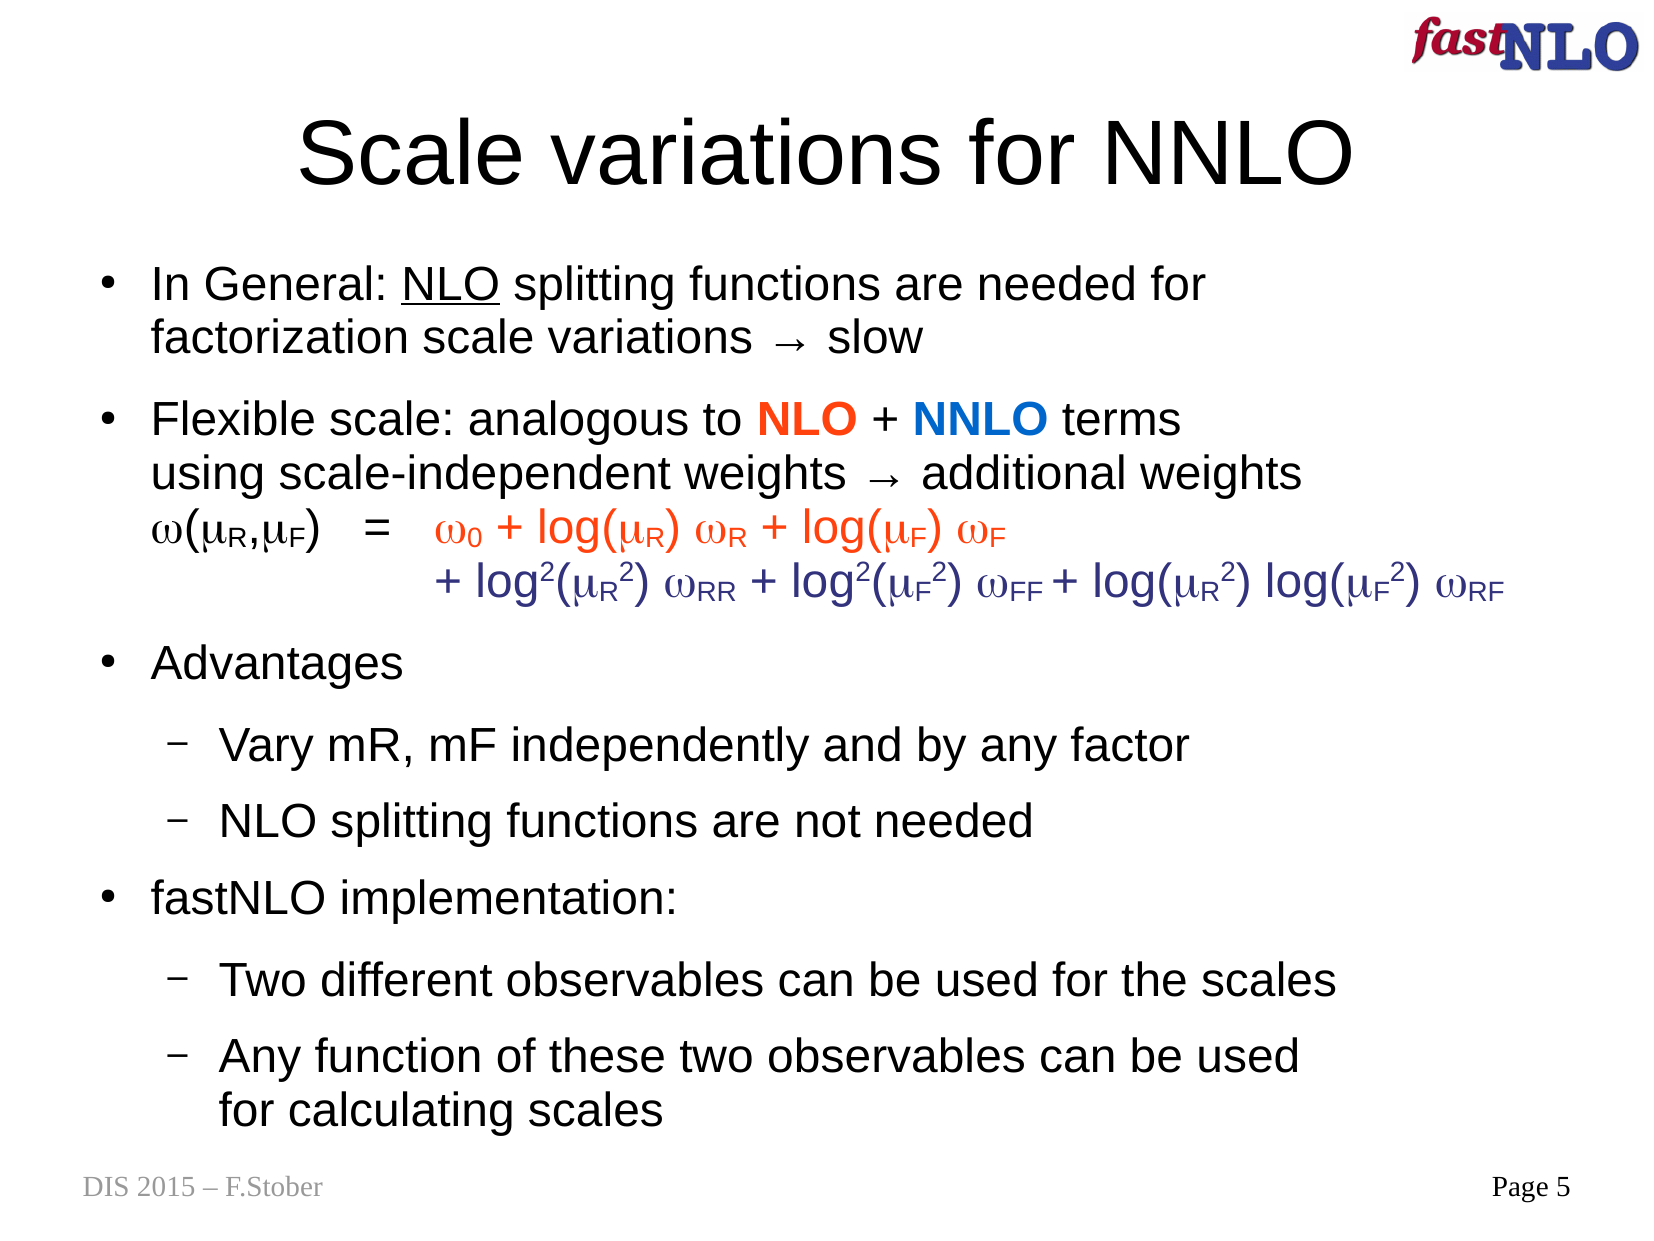

# Scale variations for NNLO
In General: NLO splitting functions are needed for
factorization scale variations → slow
Flexible scale: analogous to NLO + NNLO terms
using scale-independent weights → additional weights
w(mR,mF)	=	w0 + log(mR) wR + log(mF) wF
				+ log2(mR2) wRR + log2(mF2) wFF + log(mR2) log(mF2) wRF
Advantages
Vary mR, mF independently and by any factor
NLO splitting functions are not needed
fastNLO implementation:
Two different observables can be used for the scales
Any function of these two observables can be used
for calculating scales
5